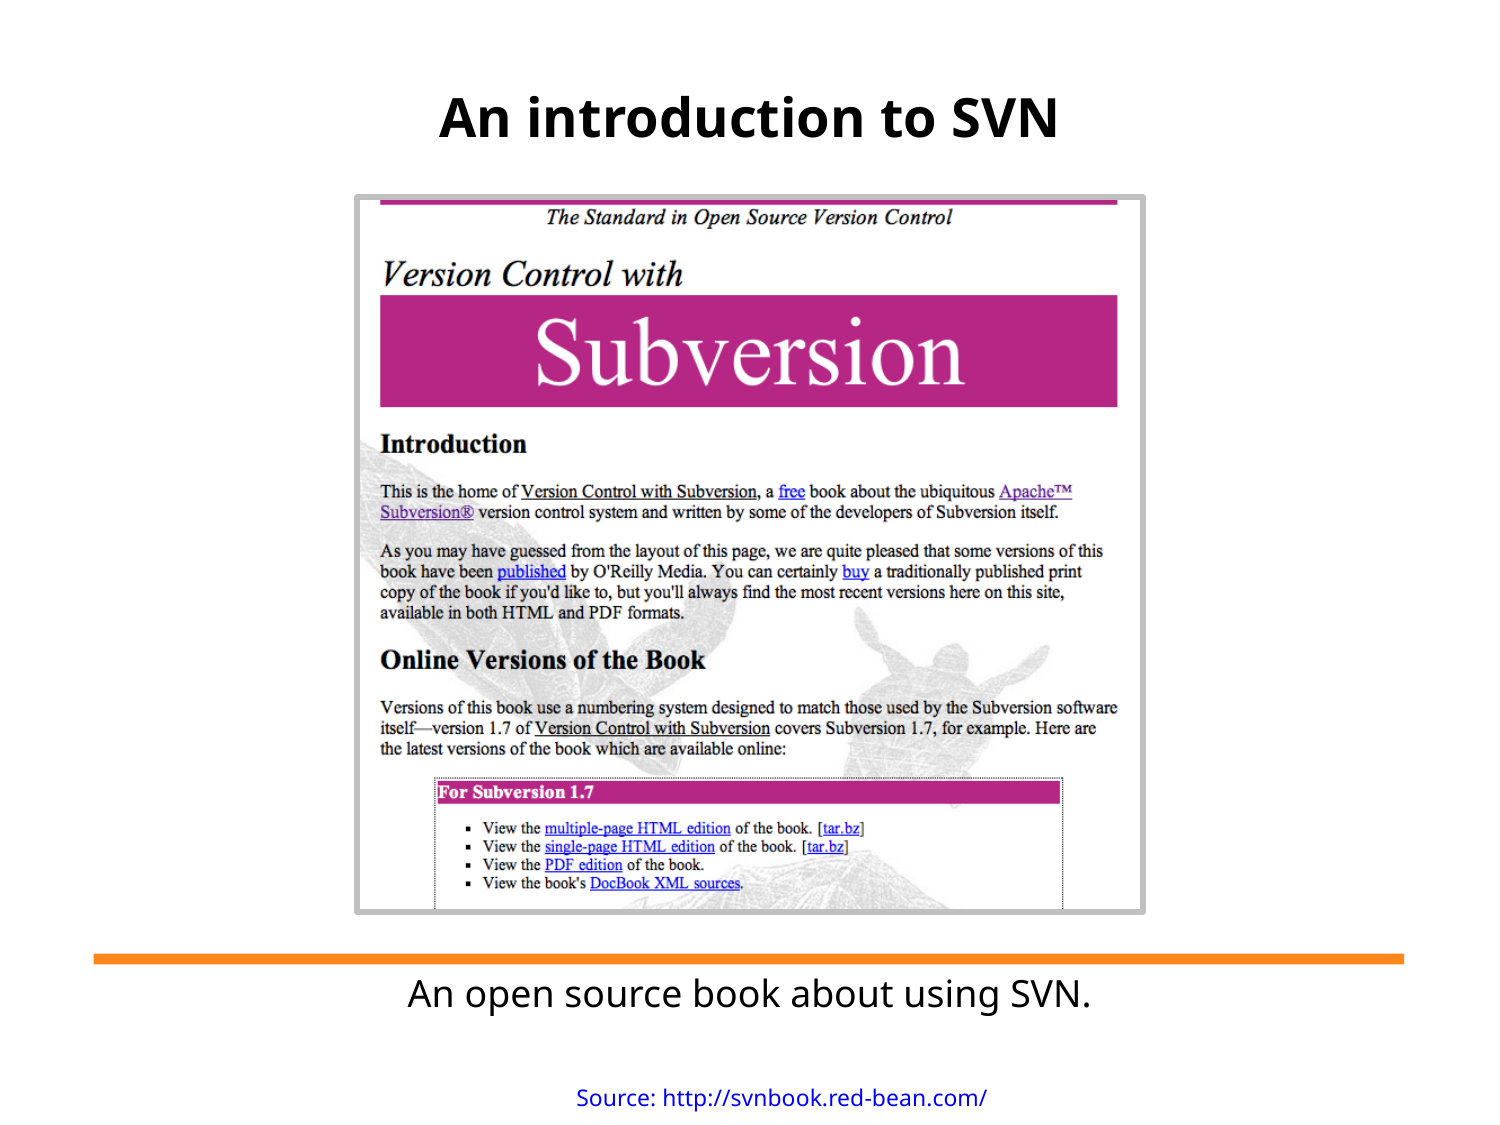

# An introduction to SVN
An open source book about using SVN.
Source: http://svnbook.red-bean.com/